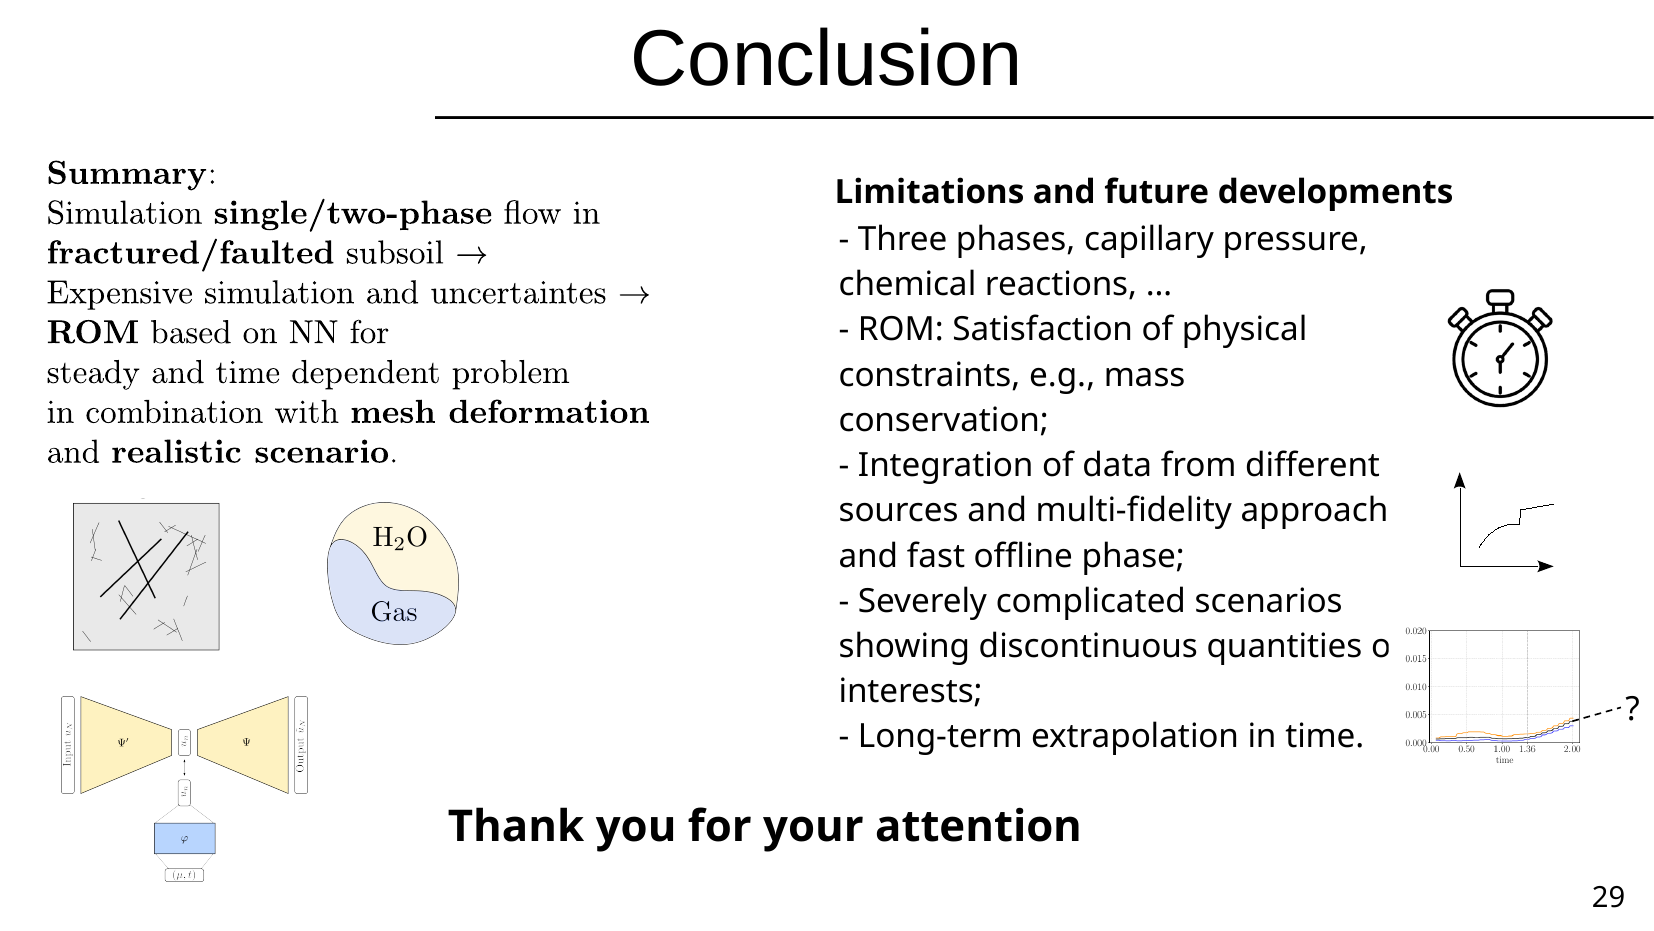

# Conclusion
Limitations and future developments
- Three phases, capillary pressure, chemical reactions, …
- ROM: Satisfaction of physical constraints, e.g., mass conservation;
- Integration of data from different sources and multi-fidelity approach and fast offline phase;
- Severely complicated scenarios showing discontinuous quantities of interests;
- Long-term extrapolation in time.
?
Thank you for your attention